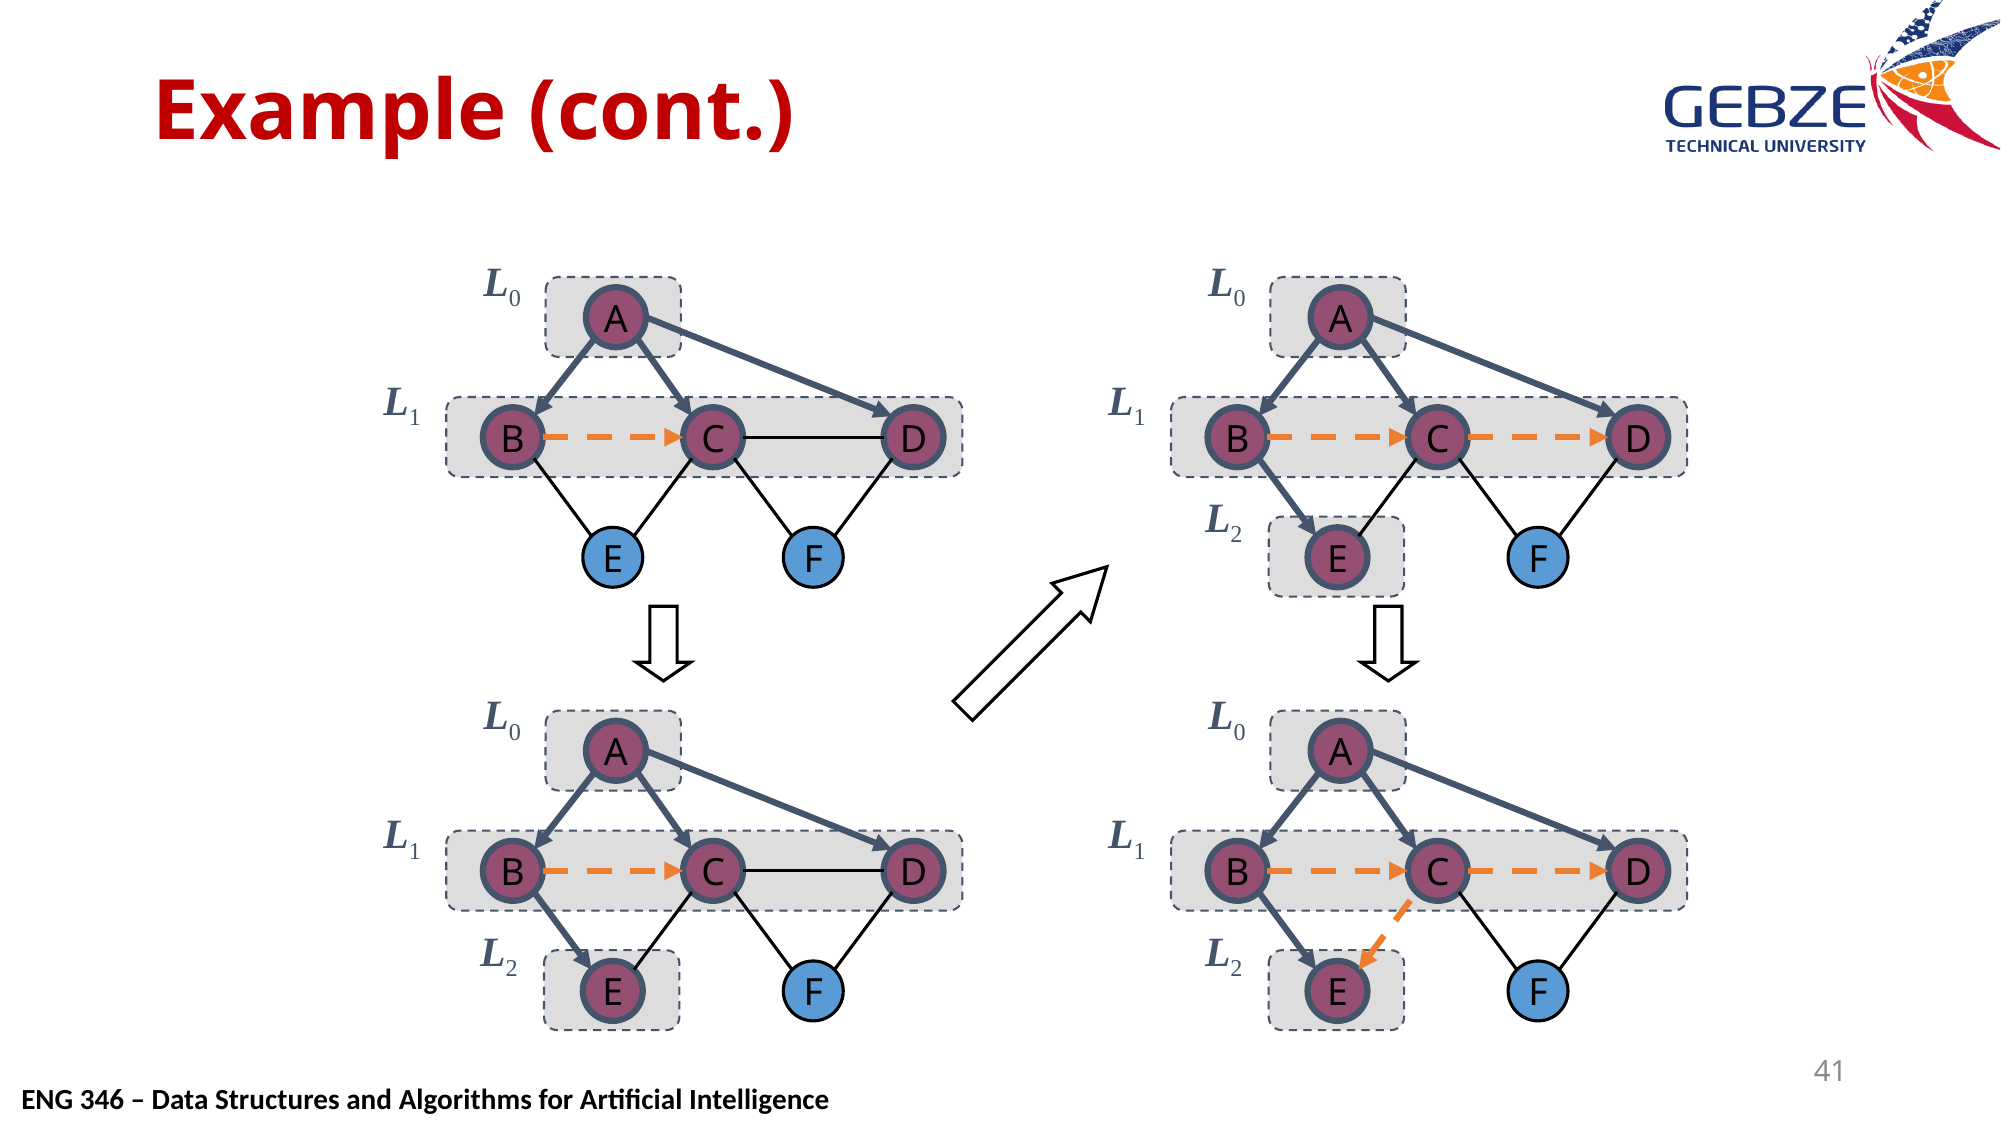

# Example (cont.)
L0
A
L1
B
C
D
E
F
L0
A
L1
B
C
D
L2
E
F
L0
A
L1
B
C
D
L2
E
F
L0
A
L1
B
C
D
L2
E
F